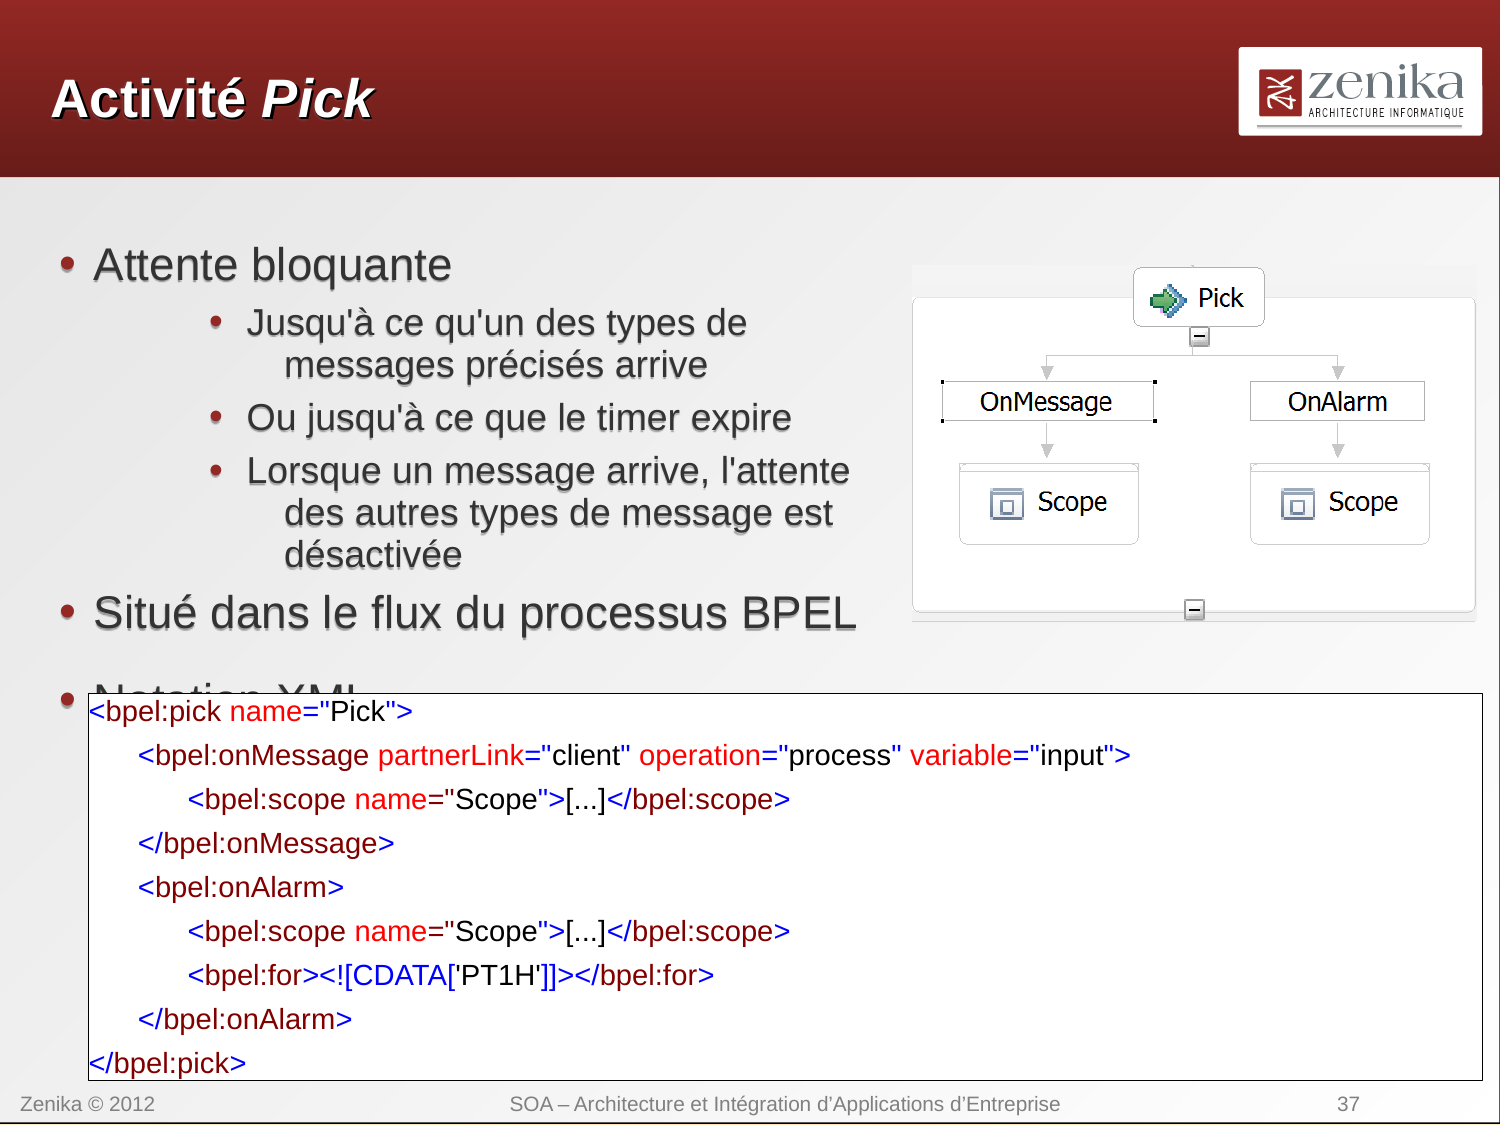

# Activité Pick
Attente bloquante
Jusqu'à ce qu'un des types de messages précisés arrive
Ou jusqu'à ce que le timer expire
Lorsque un message arrive, l'attente des autres types de message est désactivée
Situé dans le flux du processus BPEL
Notation XML
<bpel:pick name="Pick">
 <bpel:onMessage partnerLink="client" operation="process" variable="input">
 <bpel:scope name="Scope">[...]</bpel:scope>
 </bpel:onMessage>
 <bpel:onAlarm>
 <bpel:scope name="Scope">[...]</bpel:scope>
 <bpel:for><![CDATA['PT1H']]></bpel:for>
 </bpel:onAlarm>
</bpel:pick>